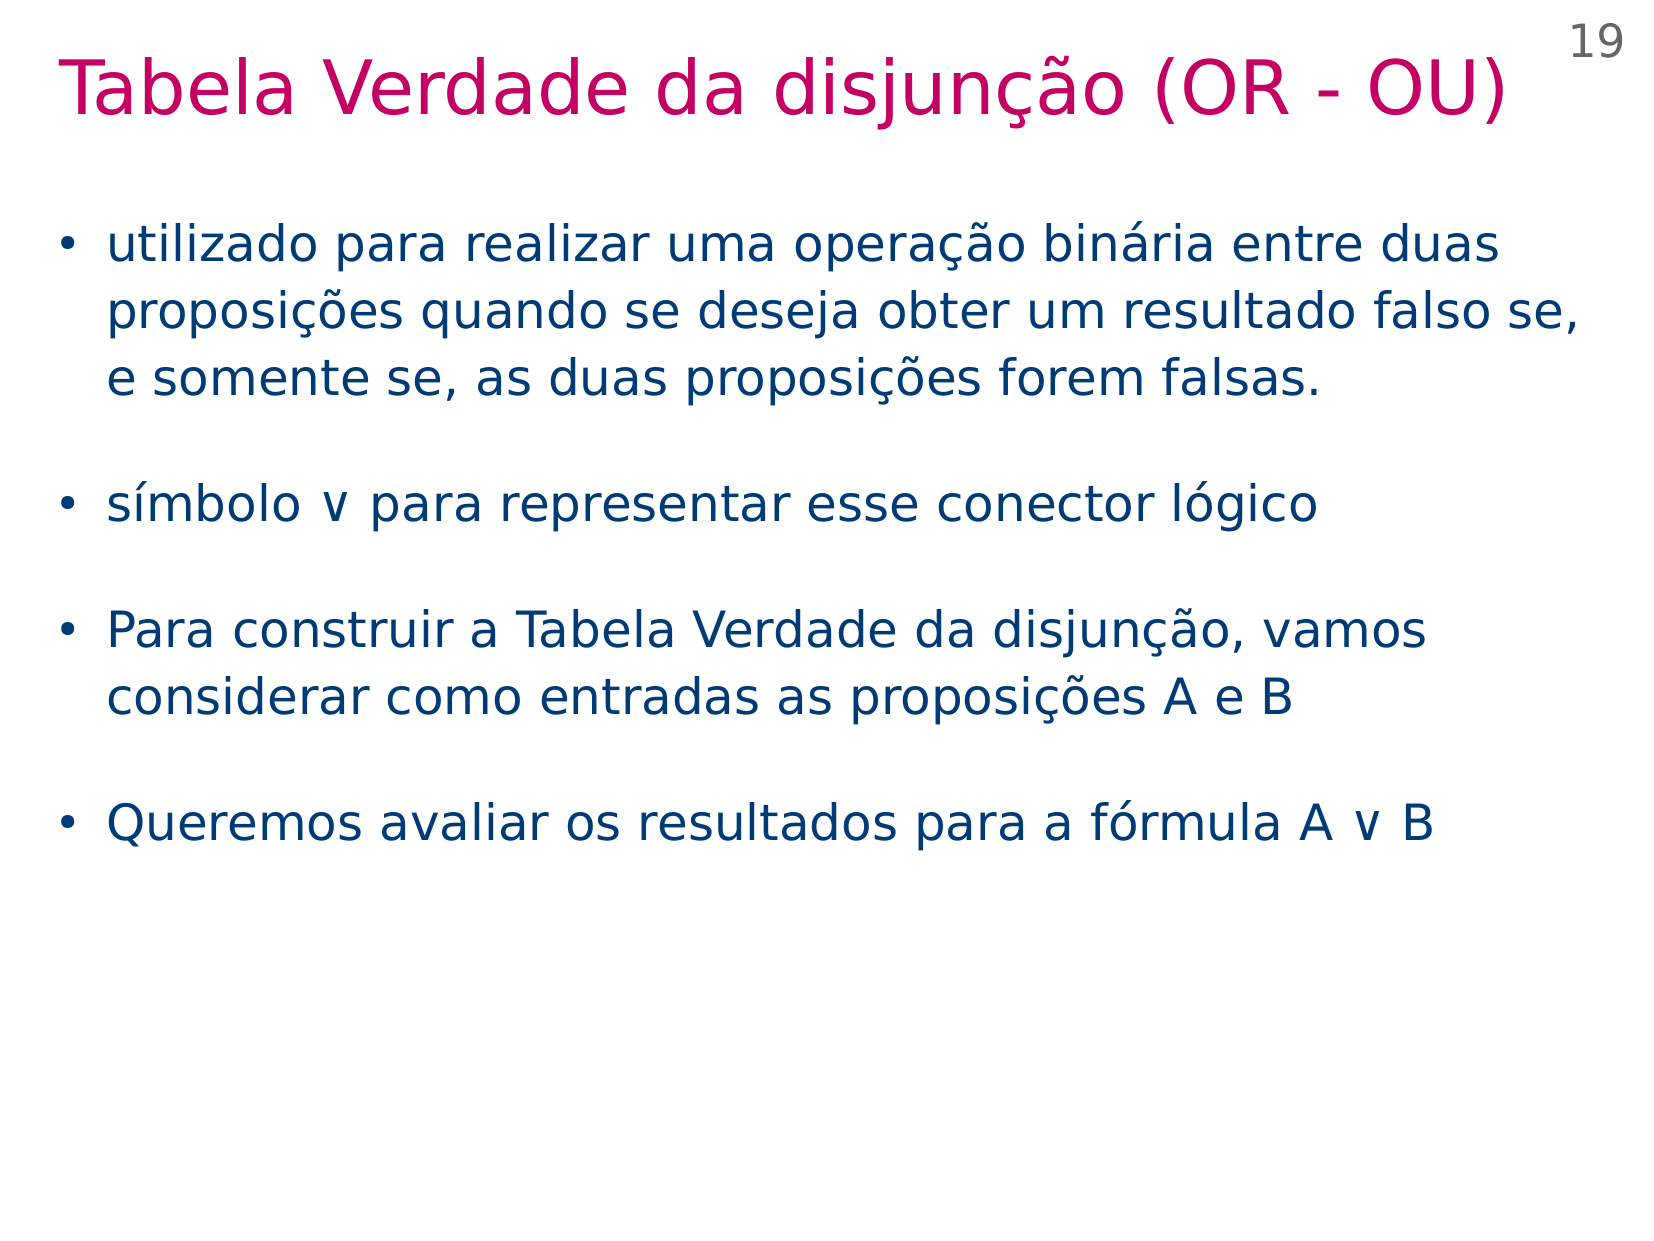

19
# Tabela Verdade da disjunção (OR - OU)
utilizado para realizar uma operação binária entre duas proposições quando se deseja obter um resultado falso se, e somente se, as duas proposições forem falsas.
símbolo ∨ para representar esse conector lógico
Para construir a Tabela Verdade da disjunção, vamos considerar como entradas as proposições A e B
Queremos avaliar os resultados para a fórmula A ∨ B